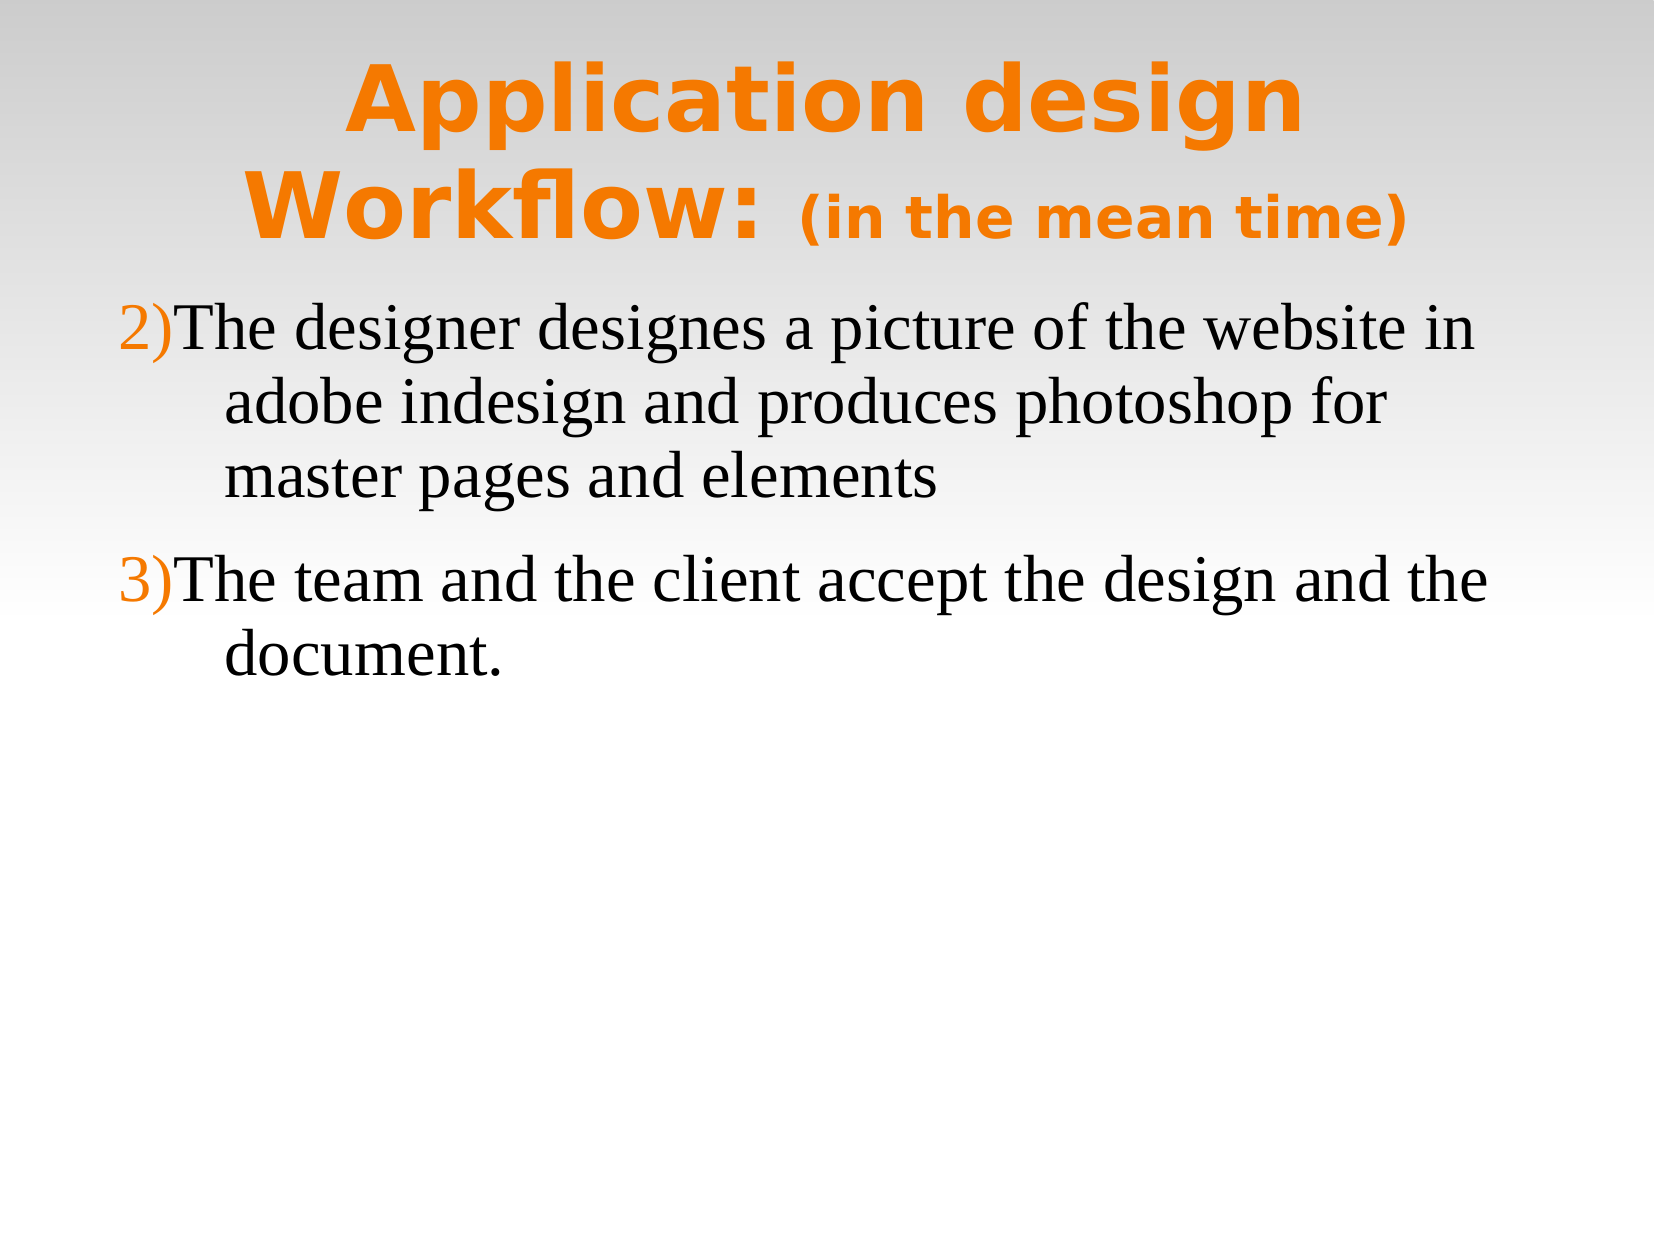

# Application design Workflow: (in the mean time)
The designer designes a picture of the website in adobe indesign and produces photoshop for master pages and elements
The team and the client accept the design and the document.